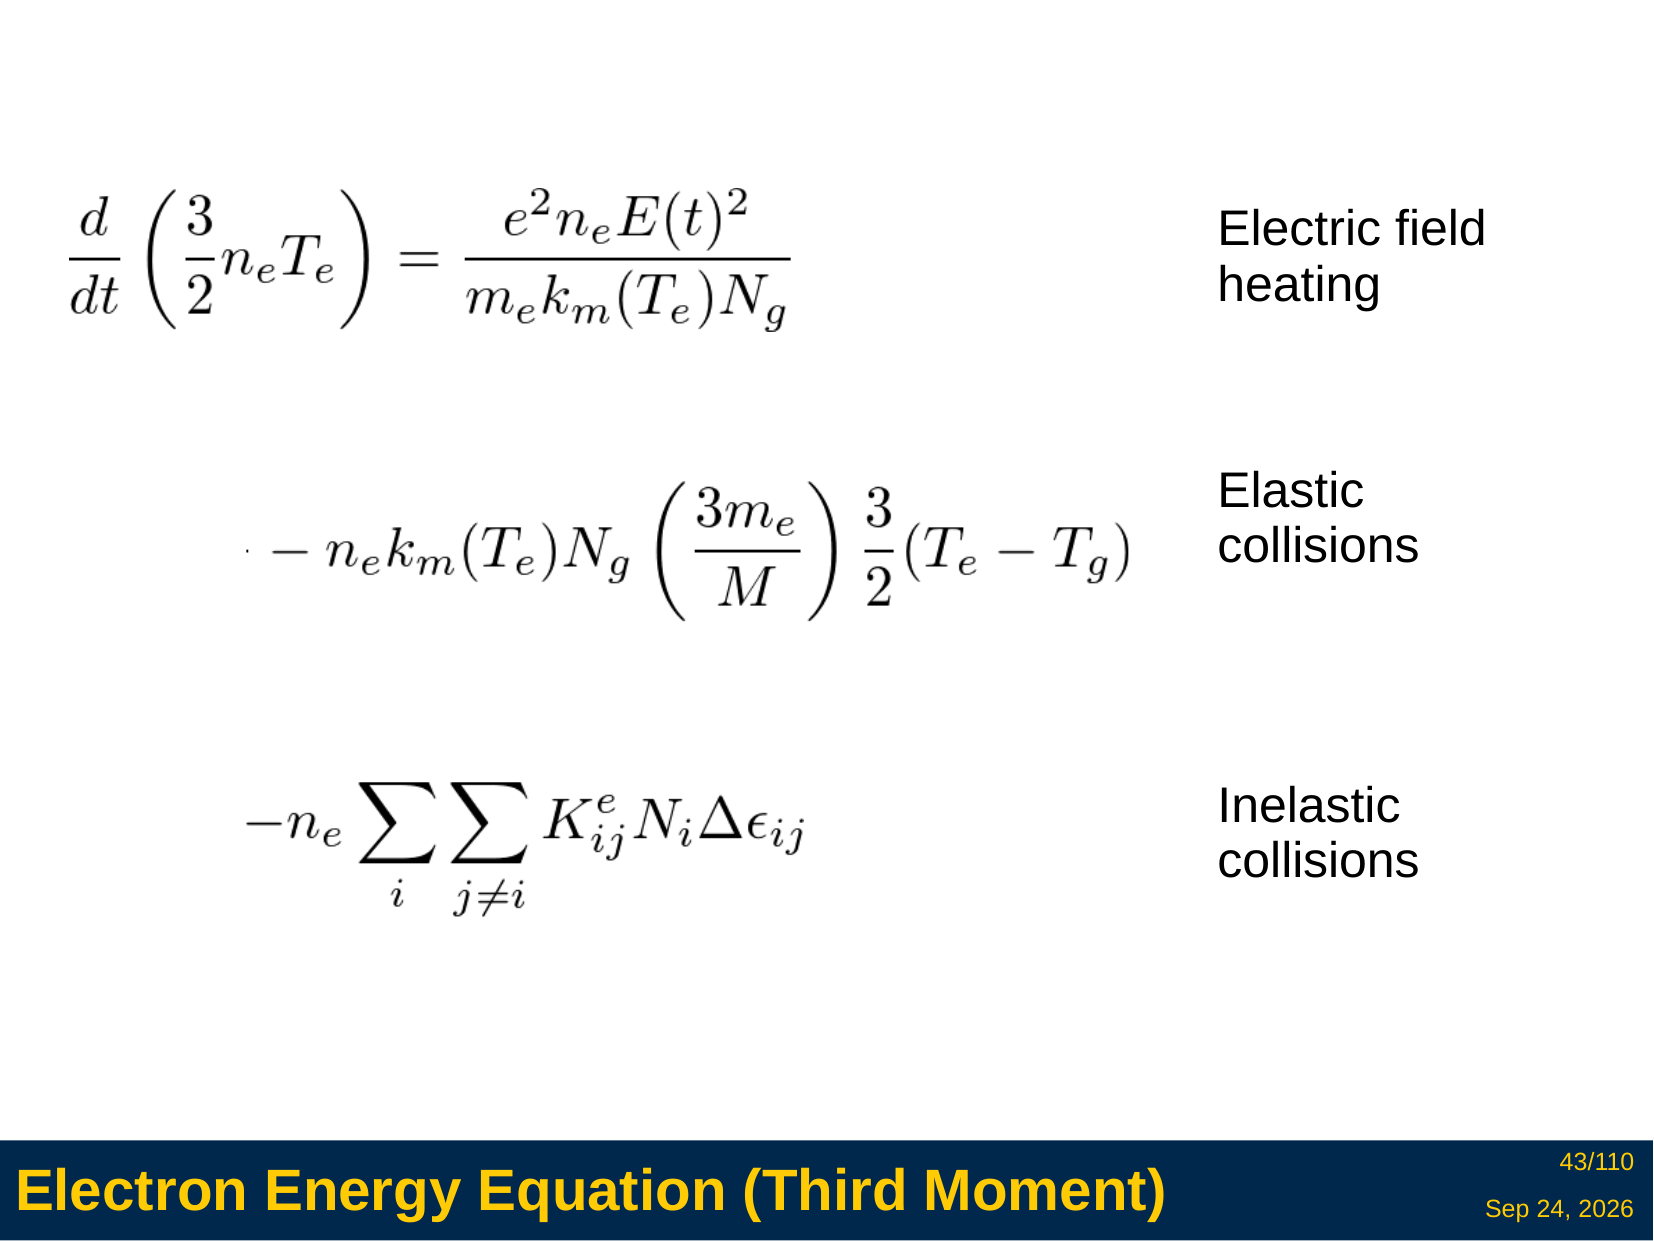

Electric field heating
Elastic
collisions
Inelastic
collisions
# Electron Energy Equation (Third Moment)
43